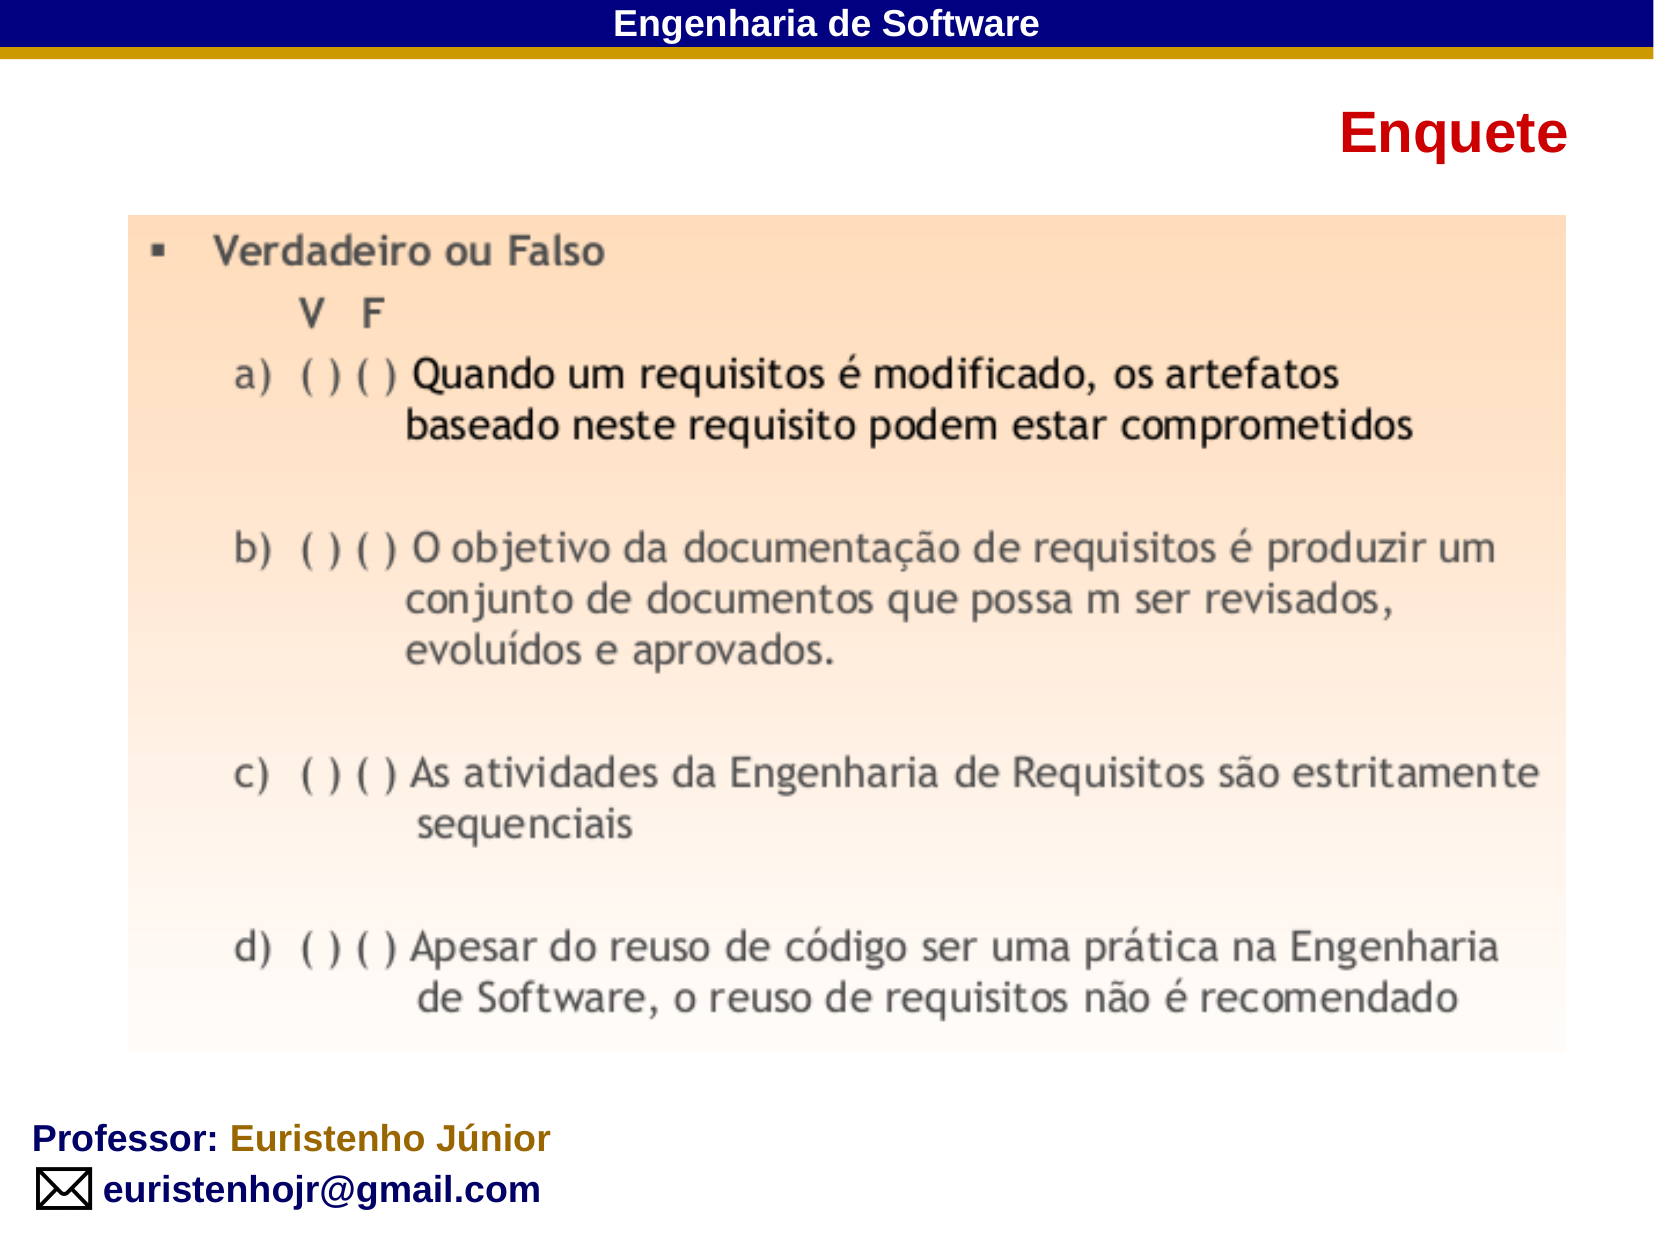

Engenharia de Software
Enquete
Professor: Euristenho Júnior
euristenhojr@gmail.com